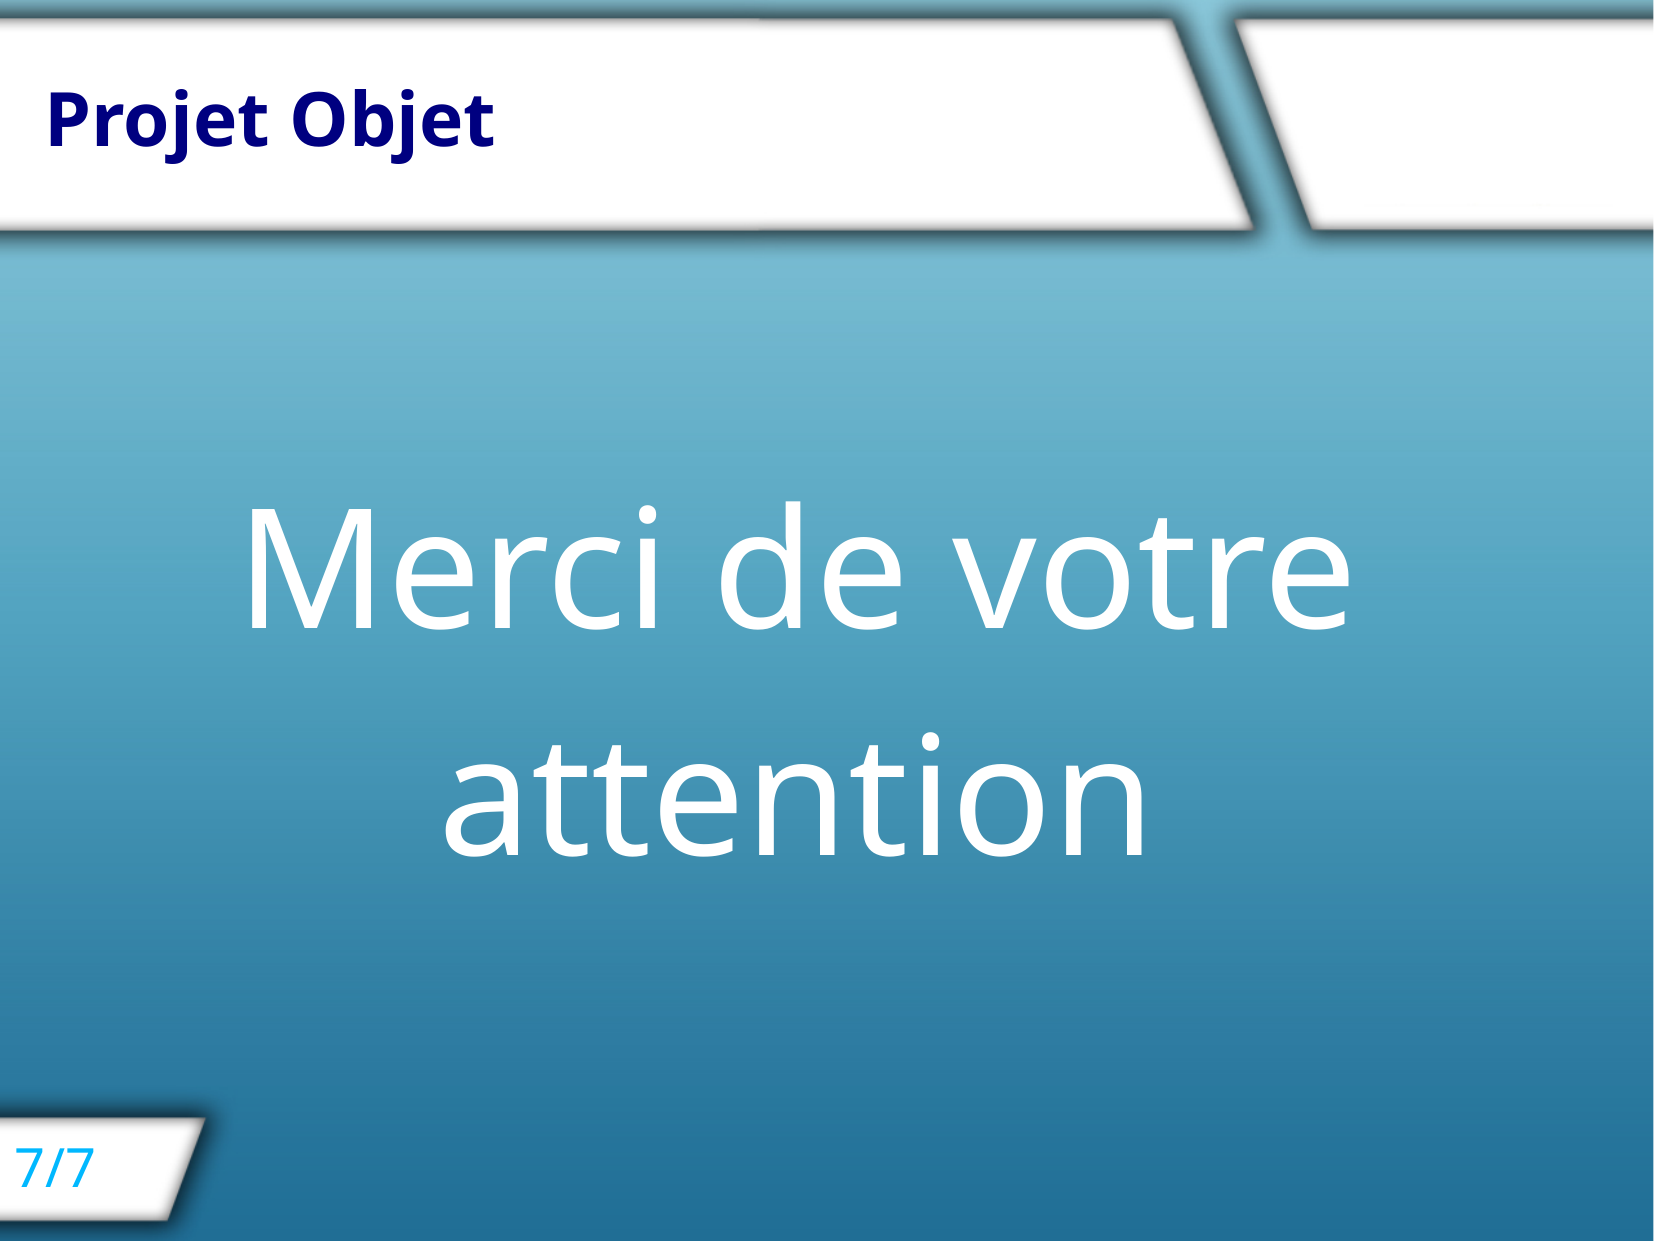

Projet Objet
Merci de votre attention
7/7